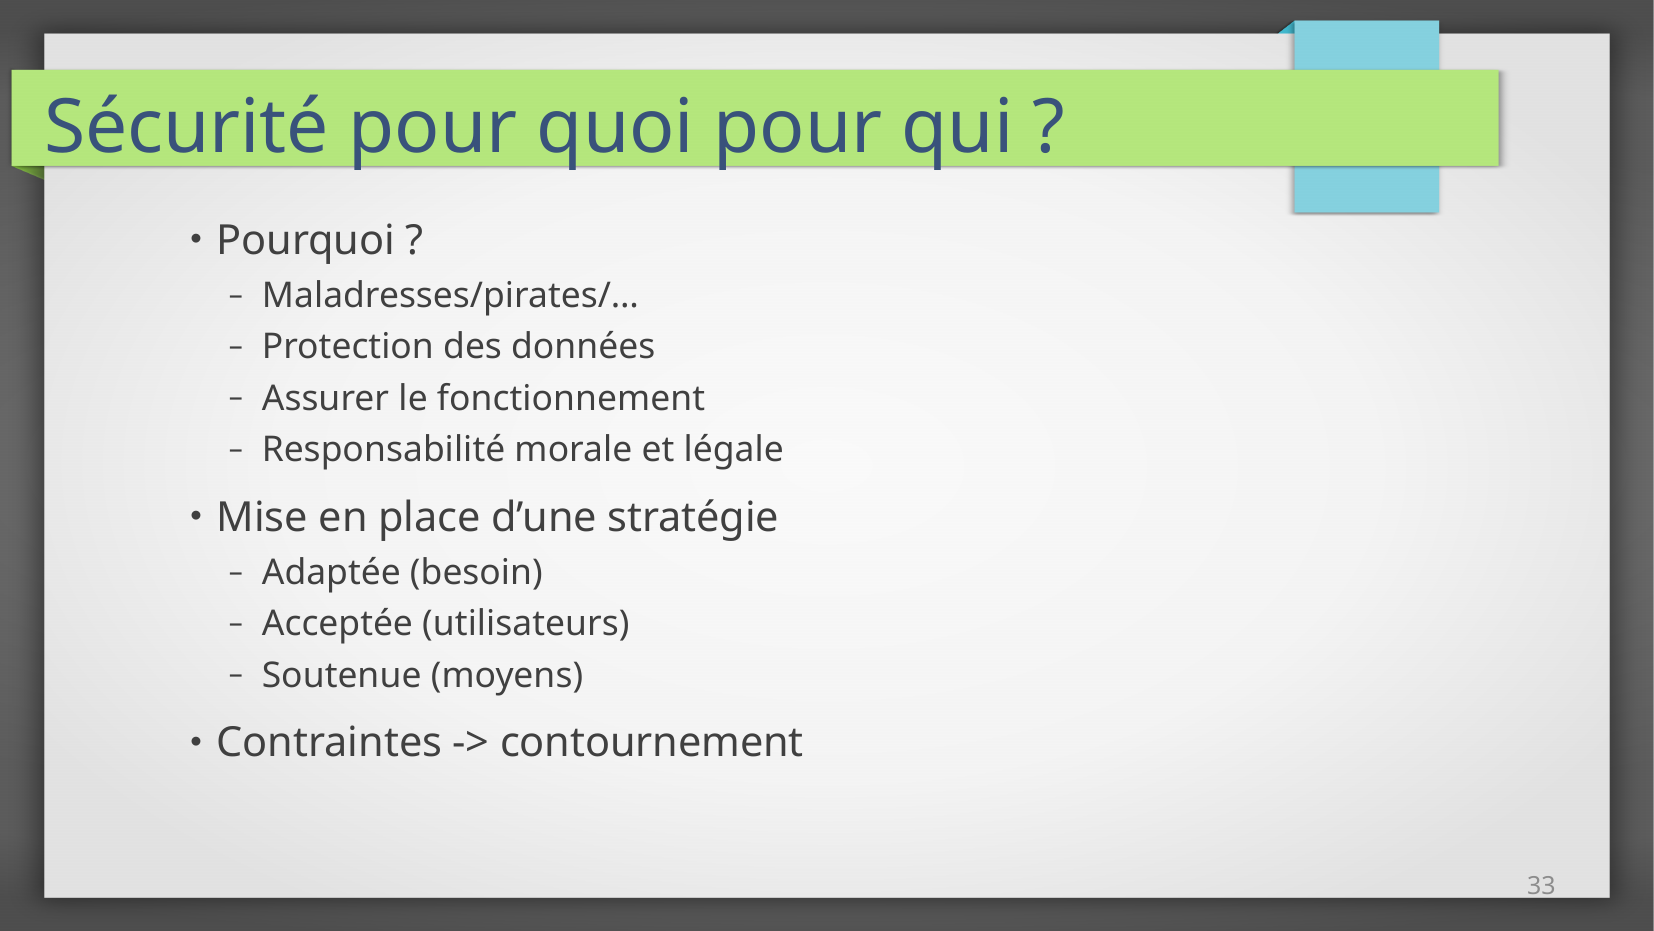

Sécurité pour quoi pour qui ?
Pourquoi ?
Maladresses/pirates/…
Protection des données
Assurer le fonctionnement
Responsabilité morale et légale
Mise en place d’une stratégie
Adaptée (besoin)
Acceptée (utilisateurs)
Soutenue (moyens)
Contraintes -> contournement